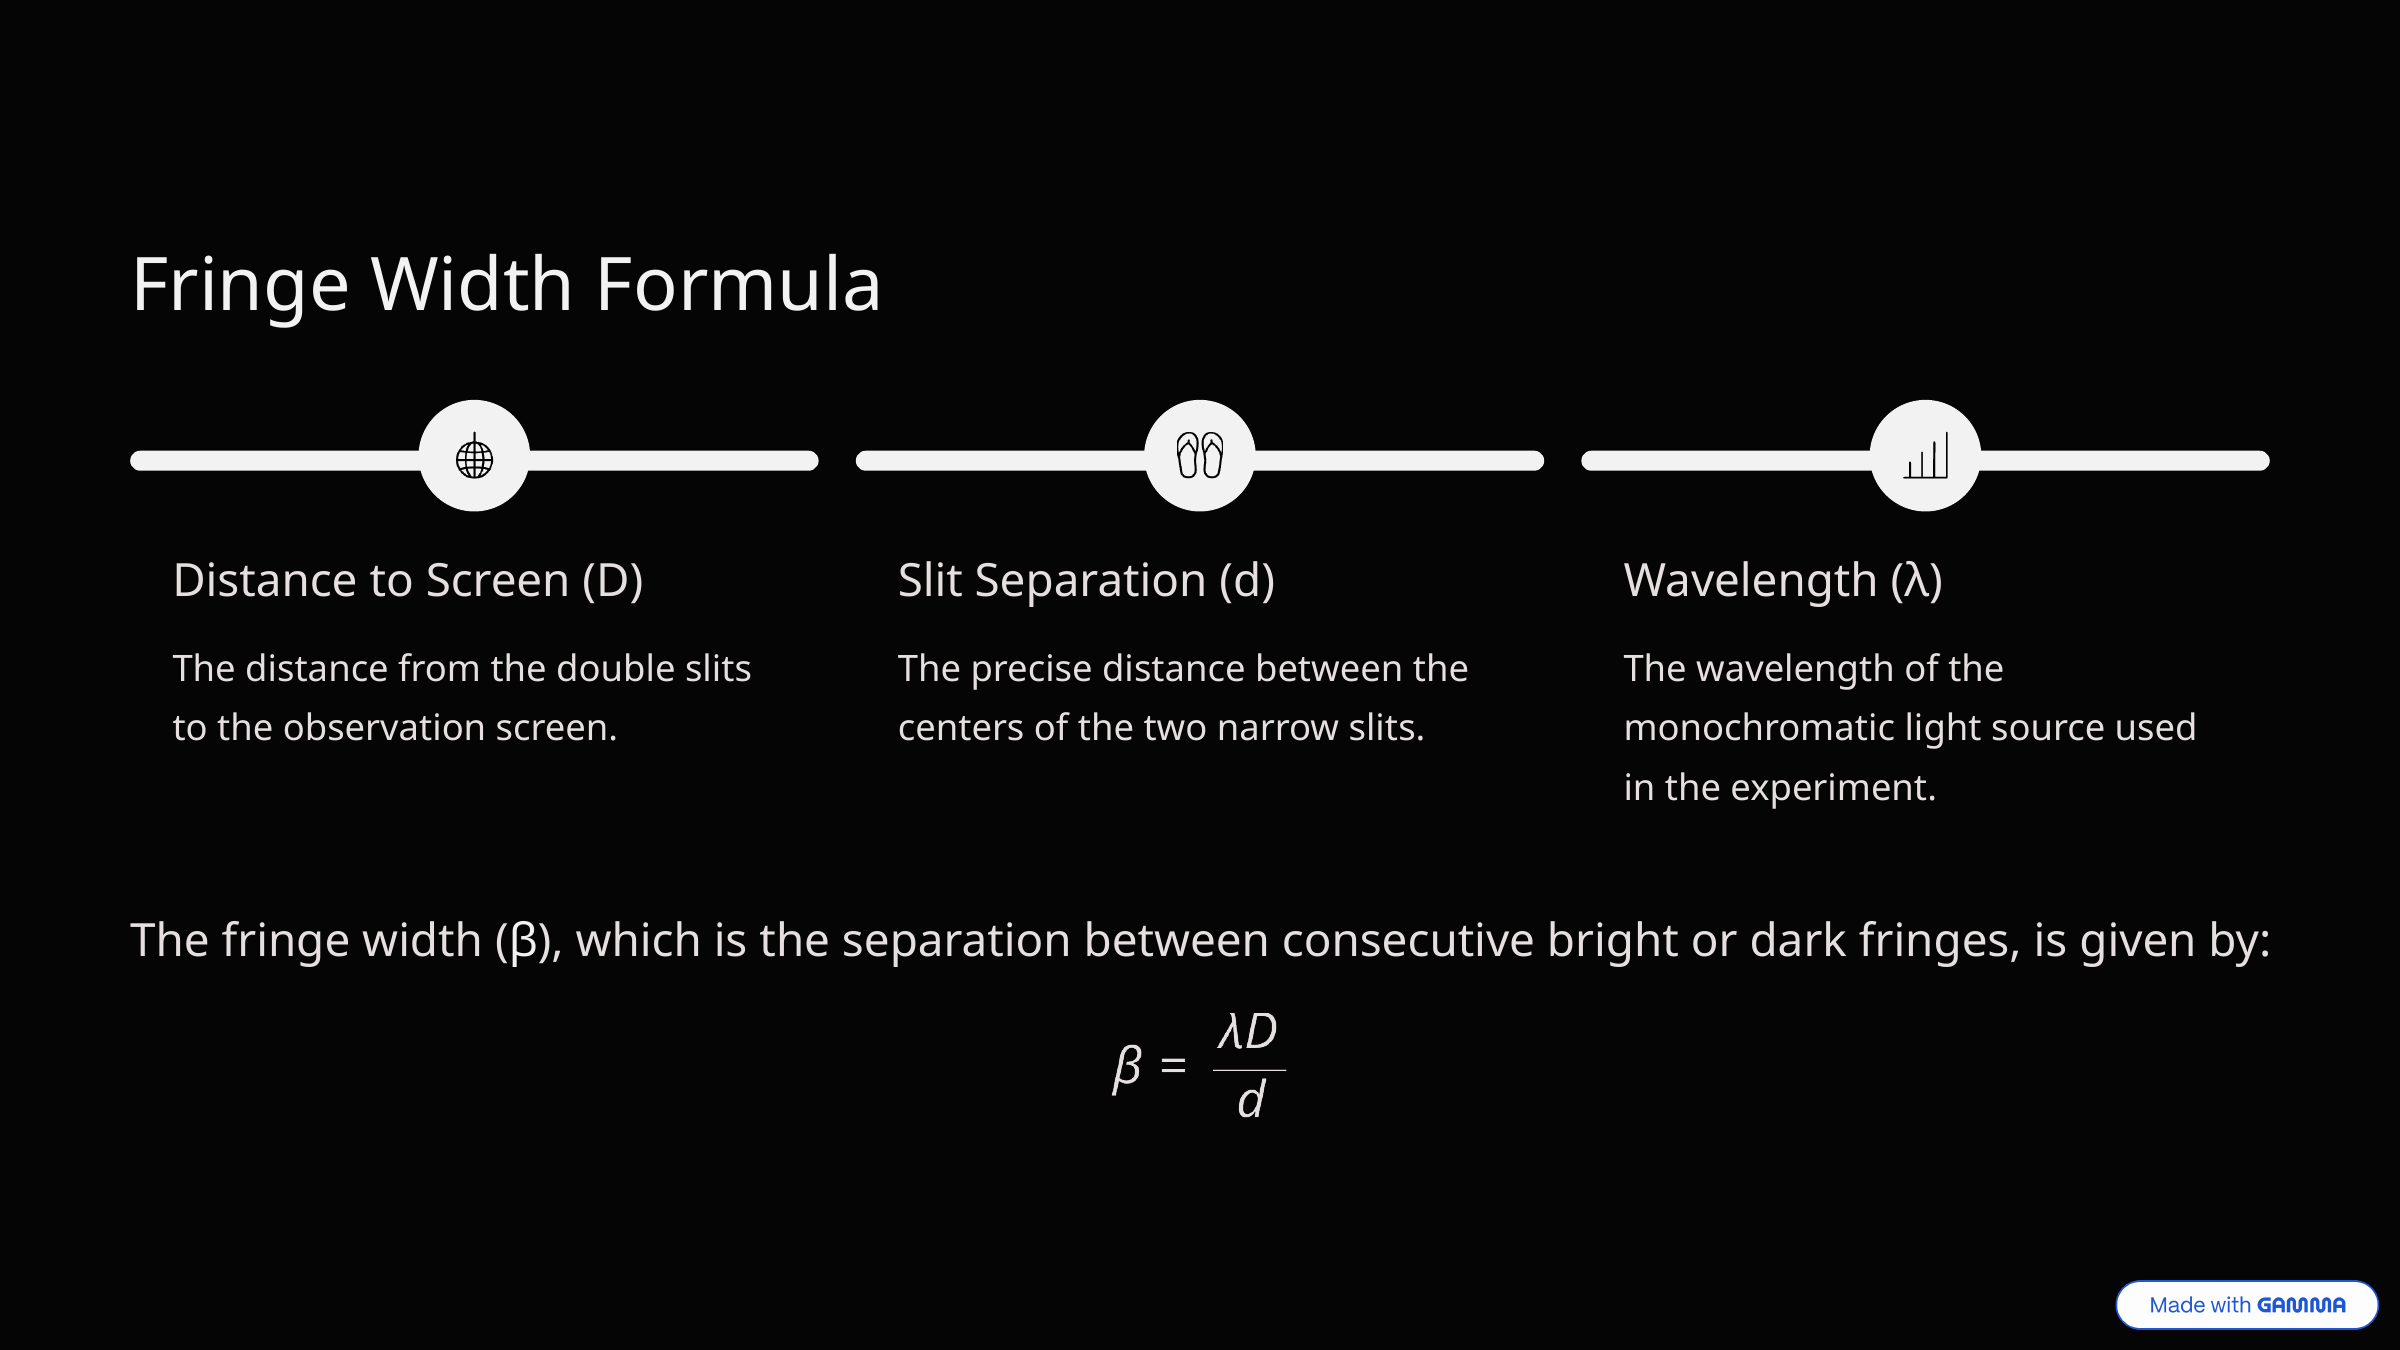

Fringe Width Formula
Distance to Screen (D)
Slit Separation (d)
Wavelength (λ)
The distance from the double slits to the observation screen.
The precise distance between the centers of the two narrow slits.
The wavelength of the monochromatic light source used in the experiment.
The fringe width (β), which is the separation between consecutive bright or dark fringes, is given by: